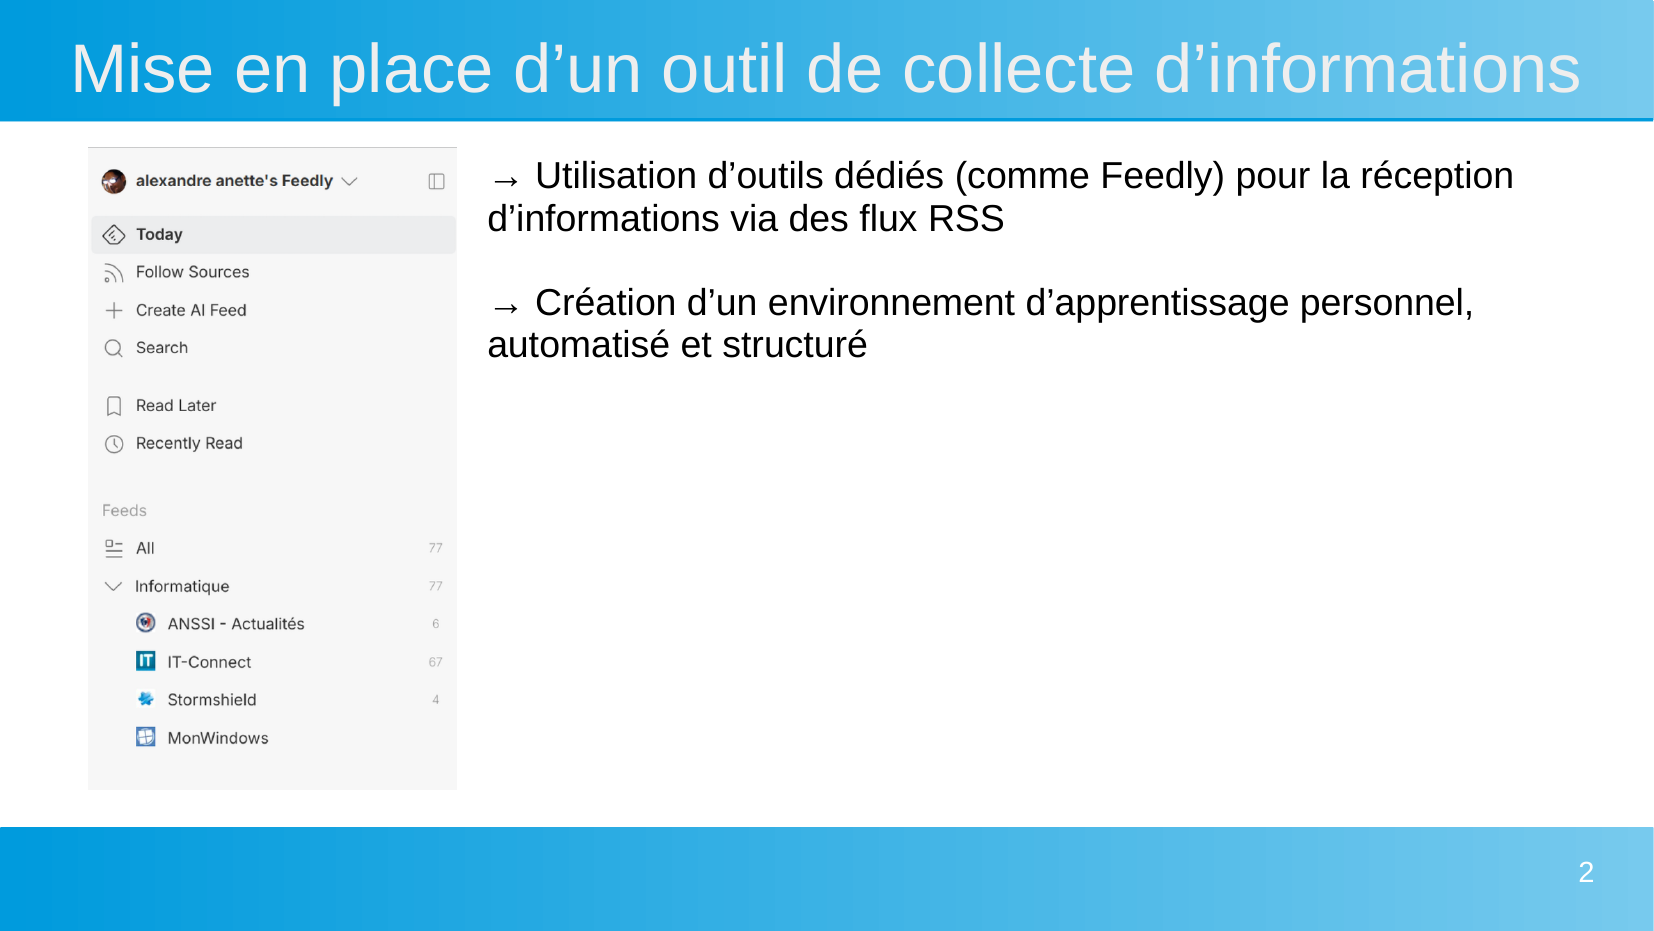

# Mise en place d’un outil de collecte d’informations
→ Utilisation d’outils dédiés (comme Feedly) pour la réception d’informations via des flux RSS
→ Création d’un environnement d’apprentissage personnel, automatisé et structuré
2